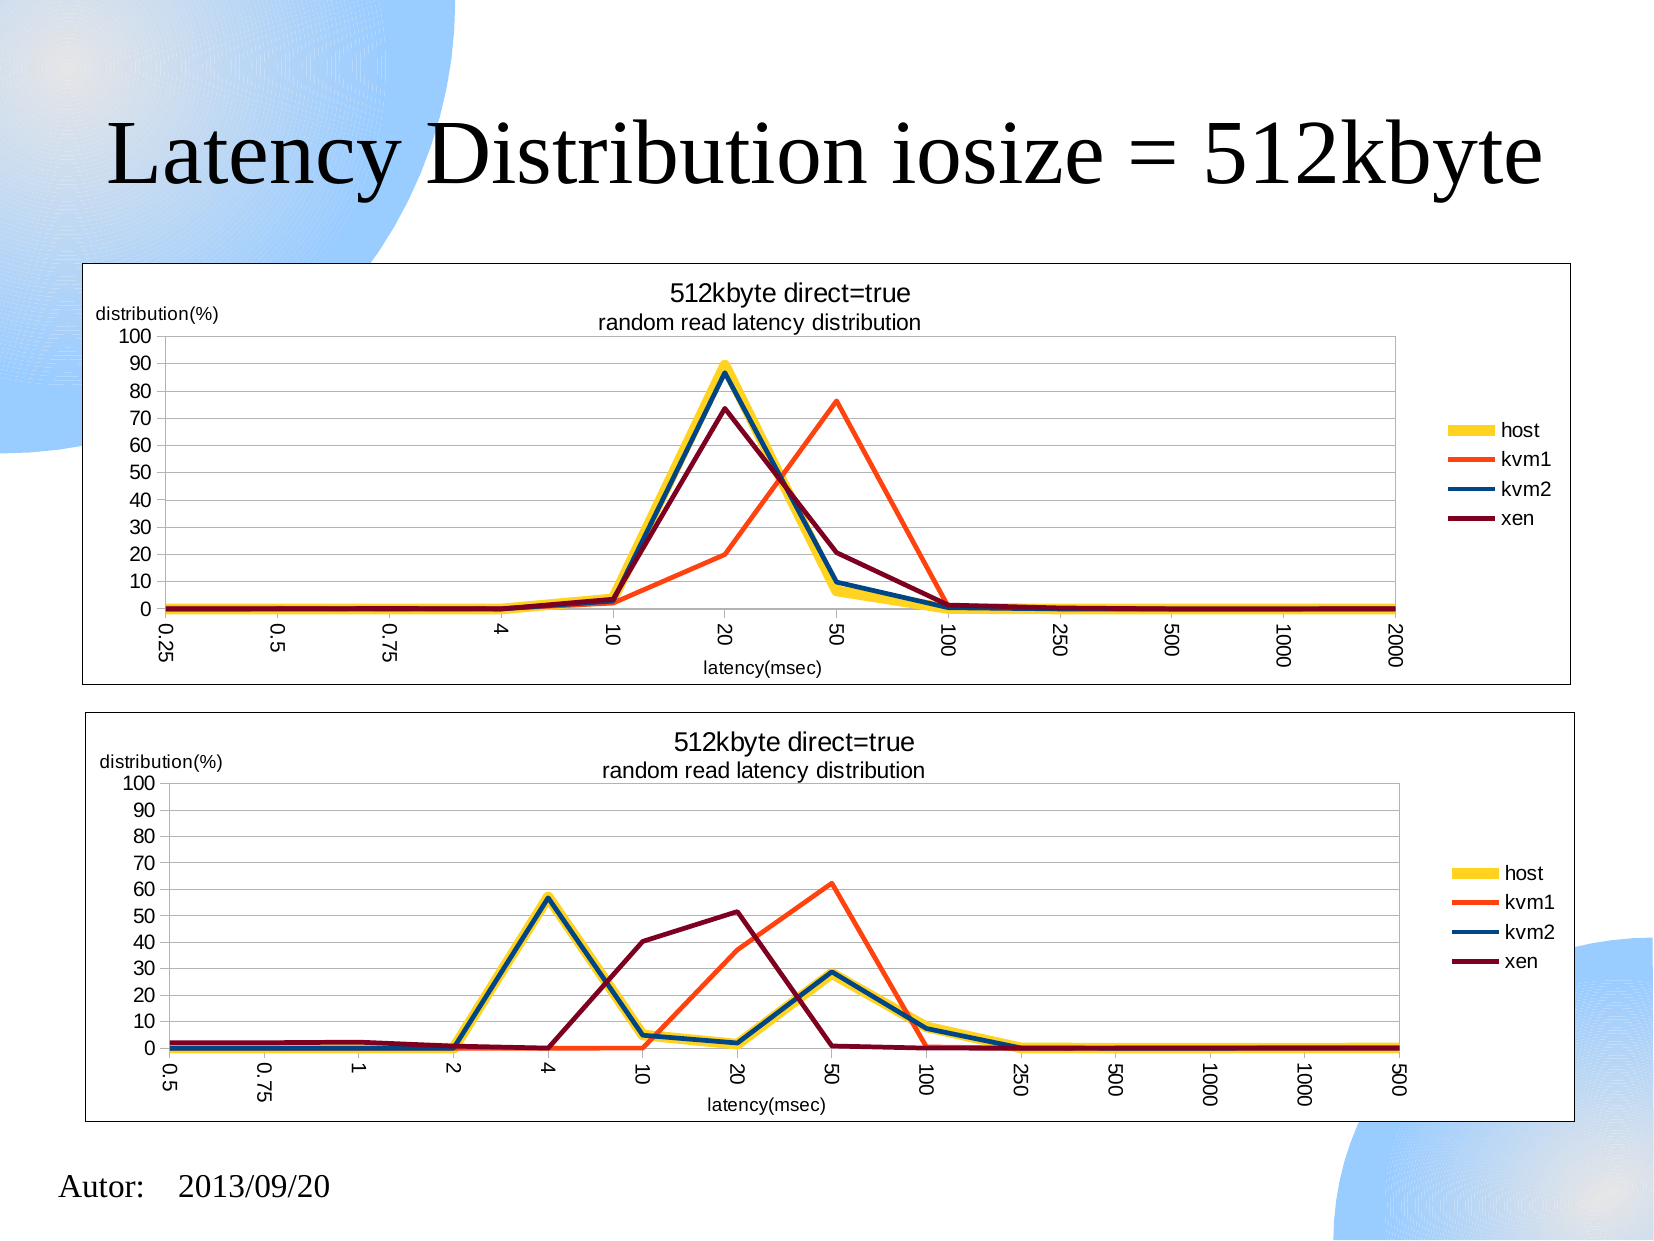

# Latency Distribution iosize = 512kbyte
### Chart: 512kbyte direct=true
random read latency distribution
| Category | host | kvm1 | kvm2 | xen |
|---|---|---|---|---|
| 0.25 | 0.0 | 0.24 | 0.0 | 0.0 |
| 0.5 | 0.0 | 0.23 | 0.0 | 0.03 |
| 0.75 | 0.0 | 0.0 | 0.0 | 0.16 |
| 4 | 0.0 | 0.16 | 0.0 | 0.02 |
| 10 | 3.71 | 2.16 | 2.91 | 3.58 |
| 20 | 89.5 | 19.99 | 86.72 | 73.63 |
| 50 | 6.62 | 76.4 | 9.88 | 20.69 |
| 100 | 0.16 | 0.76 | 0.47 | 1.43 |
| 250 | 0.0 | 0.05 | 0.02 | 0.36 |
| 500 | 0.0 | 0.0 | 0.0 | 0.02 |
| 1000 | 0.0 | 0.0 | 0.0 | 0.02 |
| 2000 | 0.0 | 0.0 | 0.0 | 0.07 |
### Chart: 512kbyte direct=true
random read latency distribution
| Category | host | kvm1 | kvm2 | xen |
|---|---|---|---|---|
| 0.5 | 0.0 | 0.0 | 0.0 | 2.05 |
| 0.75 | 0.0 | 0.0 | 0.0 | 2.05 |
| 1 | 0.0 | 0.0 | 0.0 | 2.26 |
| 2 | 0.0 | 0.0 | 0.0 | 0.78 |
| 4 | 57.15 | 0.0 | 56.82 | 0.02 |
| 10 | 5.01 | 0.02 | 4.9 | 40.36 |
| 20 | 1.48 | 37.16 | 1.92 | 51.61 |
| 50 | 28.26 | 62.35 | 28.86 | 0.81 |
| 100 | 8.04 | 0.46 | 7.45 | 0.02 |
| 250 | 0.07 | 0.02 | 0.05 | 0.0 |
| 500 | 0.0 | 0.0 | 0.0 | 0.02 |
| 1000 | 0.0 | 0.0 | 0.0 | 0.02 |
| 1000 | 0.0 | 0.0 | 0.03 | 0.02 |
| 500 | 0.07 | 0.0 | 0.01 | 0.03 |